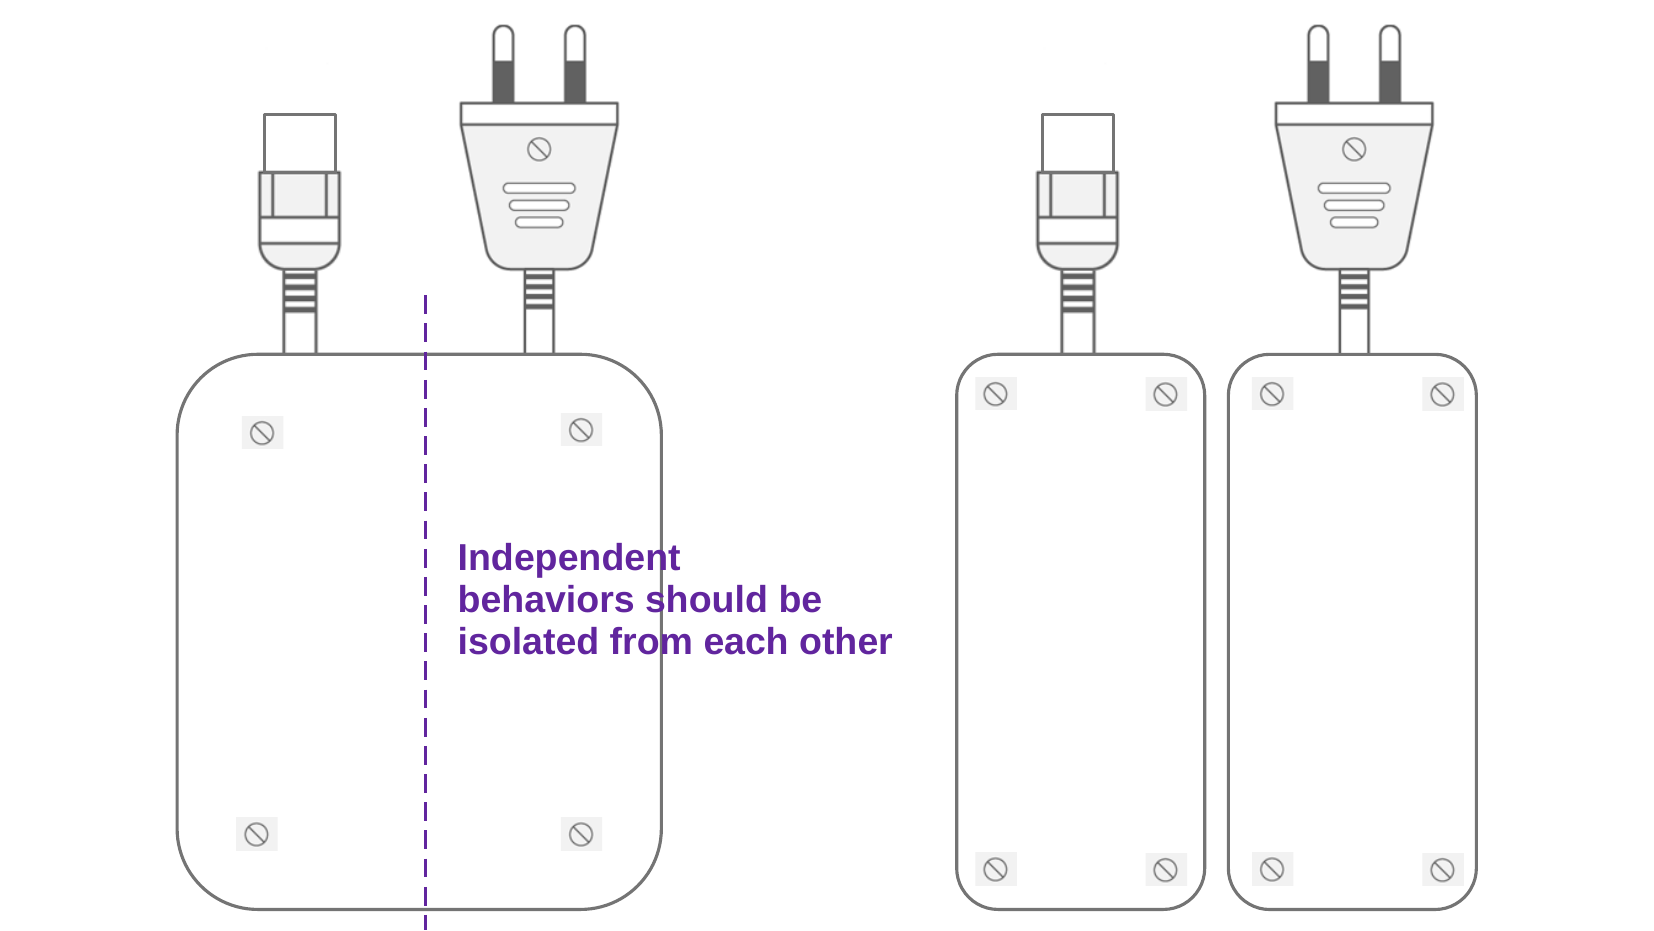

Independent behaviors should be isolated from each other